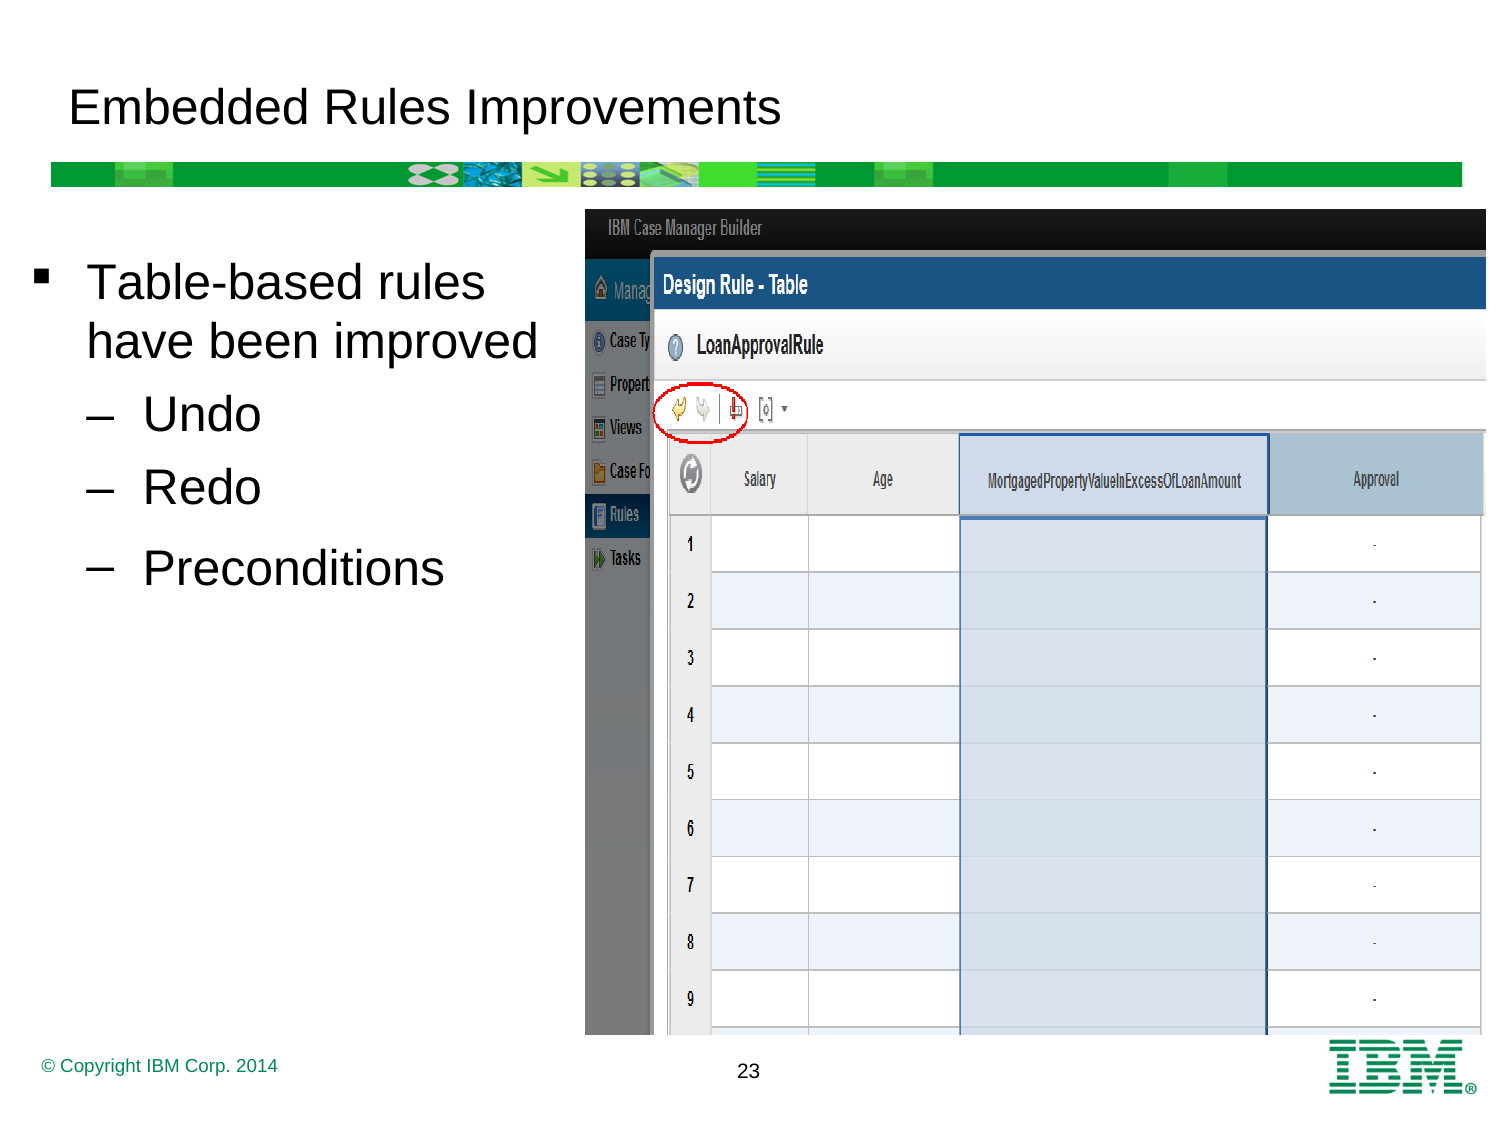

# Embedded Rules Improvements
Table-based rules have been improved
Undo
Redo
Preconditions
23